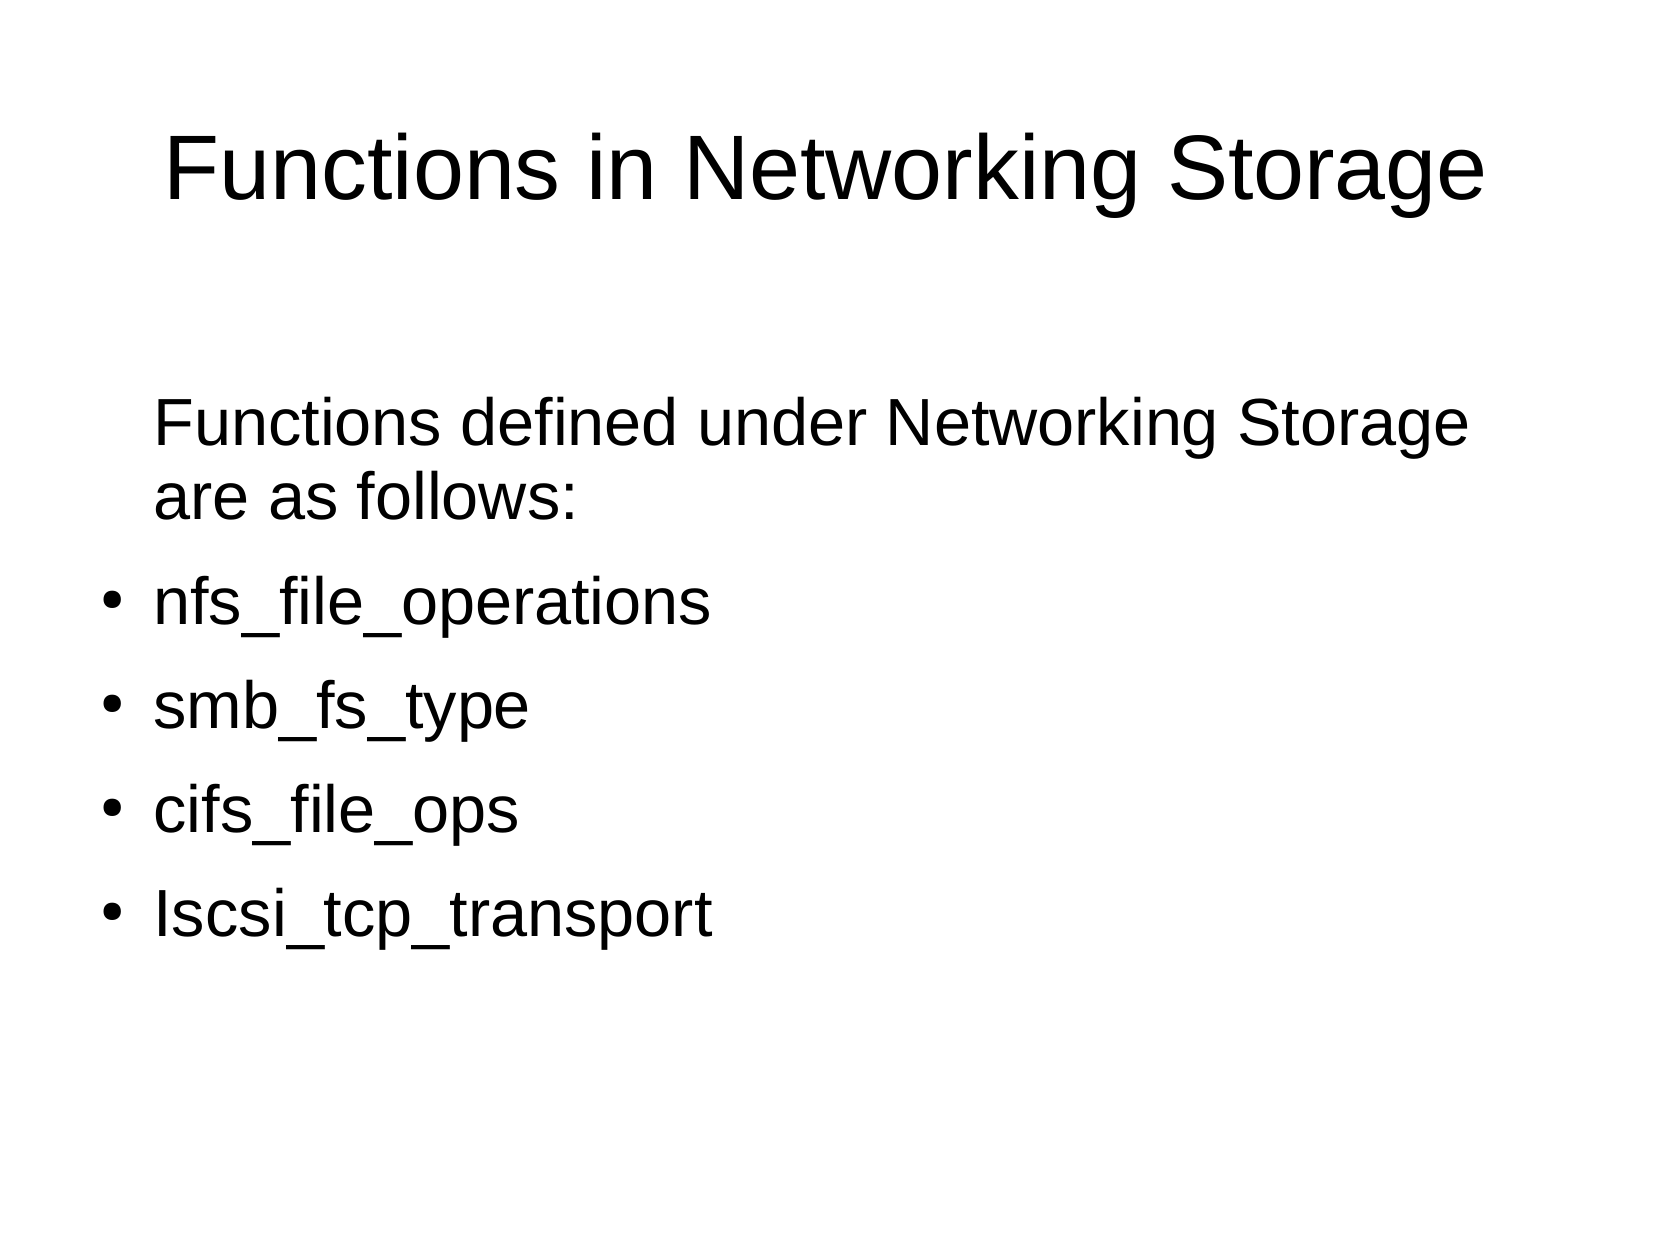

# Functions in Networking Storage
Functions defined under Networking Storage are as follows:
nfs_file_operations
smb_fs_type
cifs_file_ops
Iscsi_tcp_transport